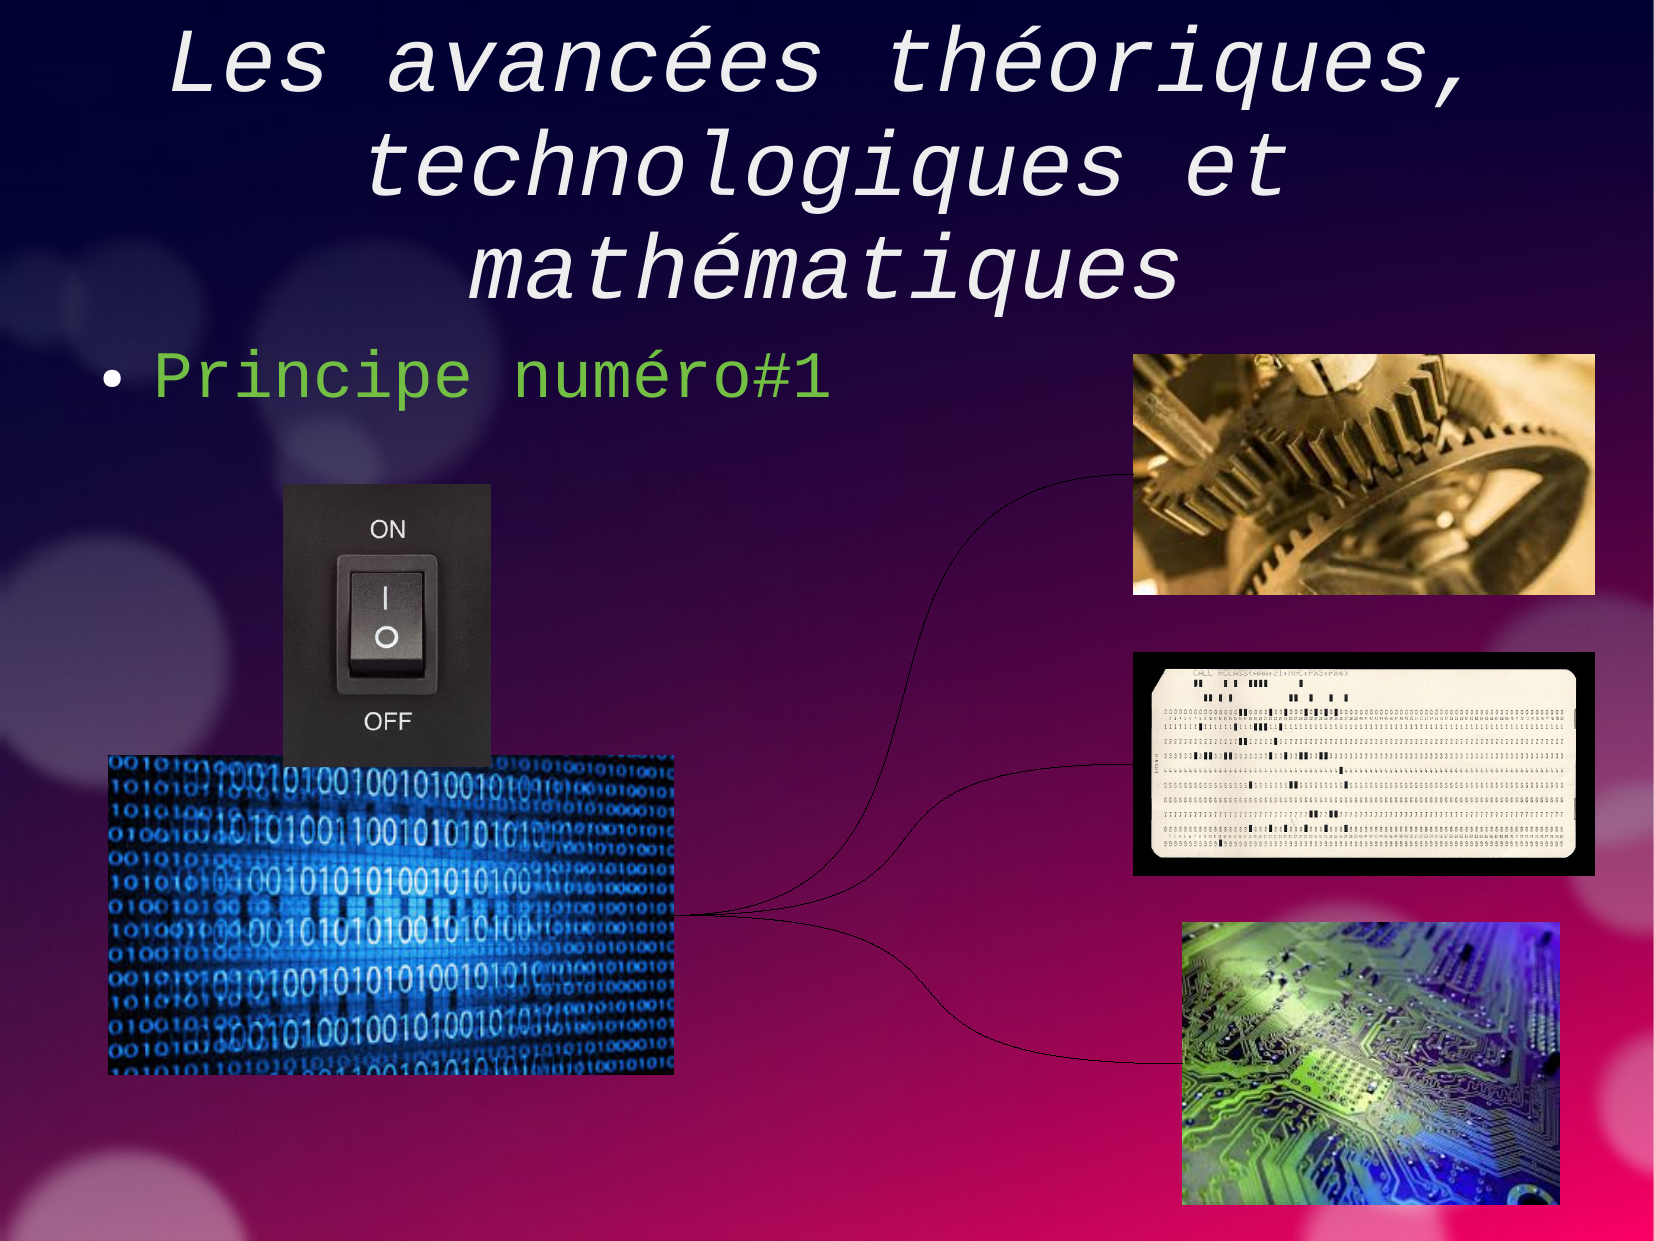

# Les avancées théoriques, technologiques et mathématiques
Principe numéro#1